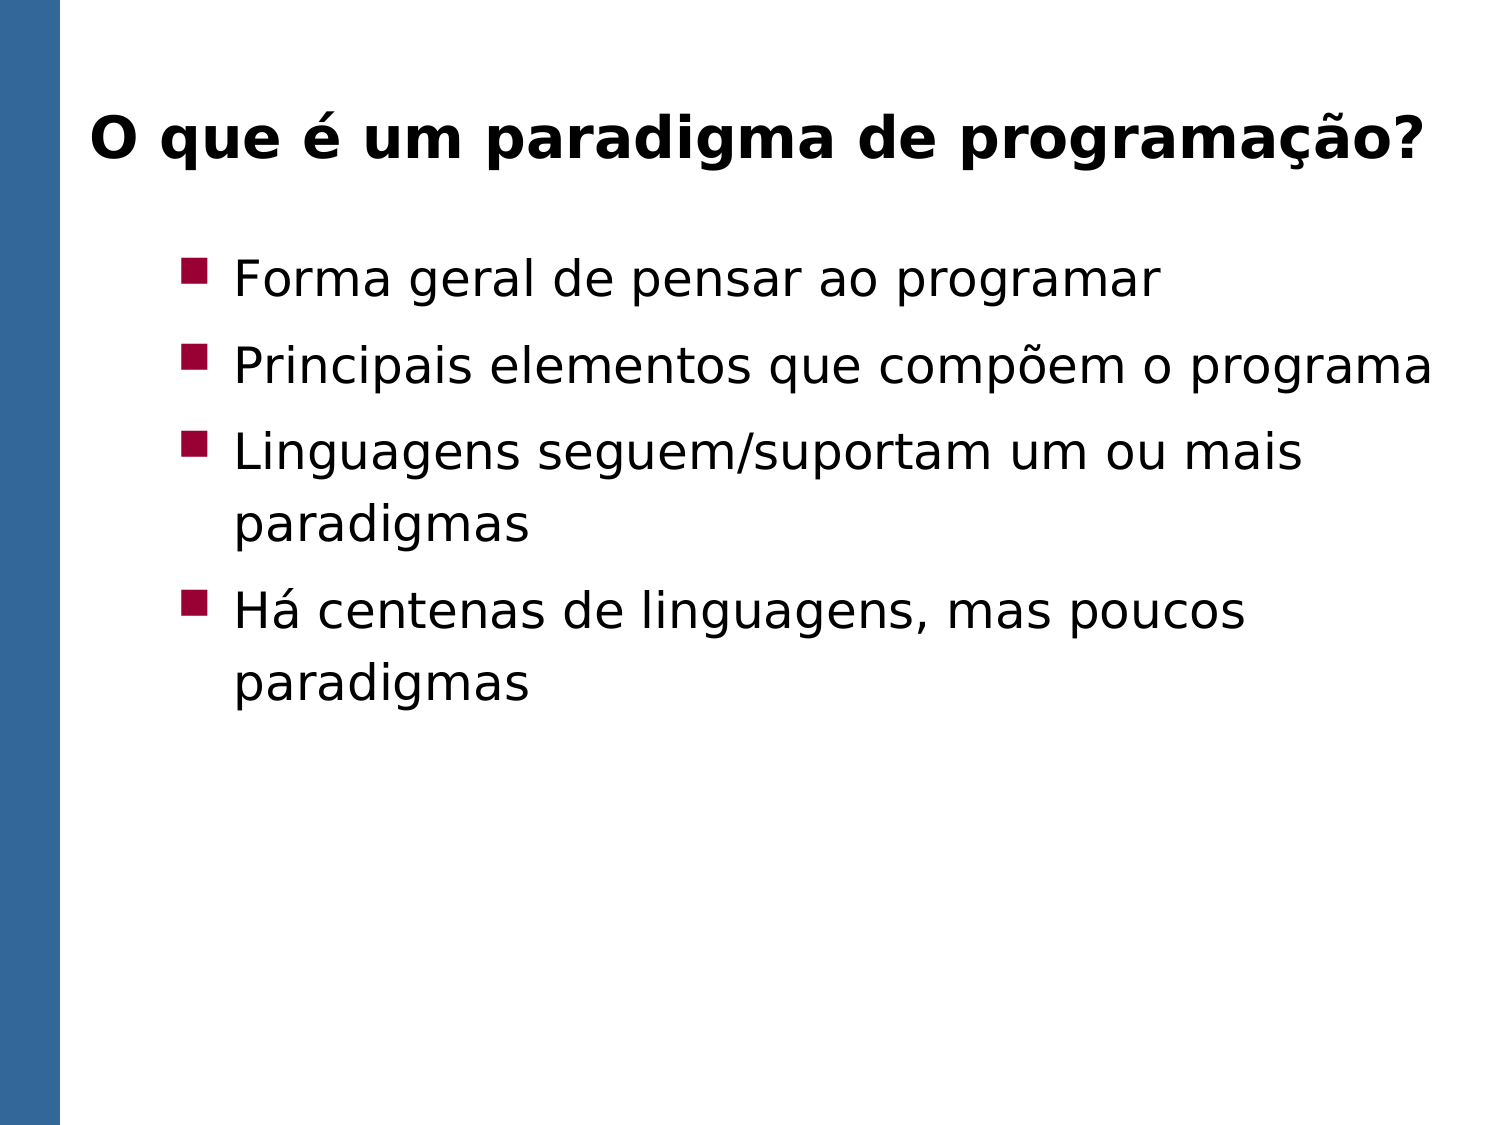

O que é um paradigma de programação?
# Forma geral de pensar ao programar
Principais elementos que compõem o programa
Linguagens seguem/suportam um ou mais paradigmas
Há centenas de linguagens, mas poucos paradigmas